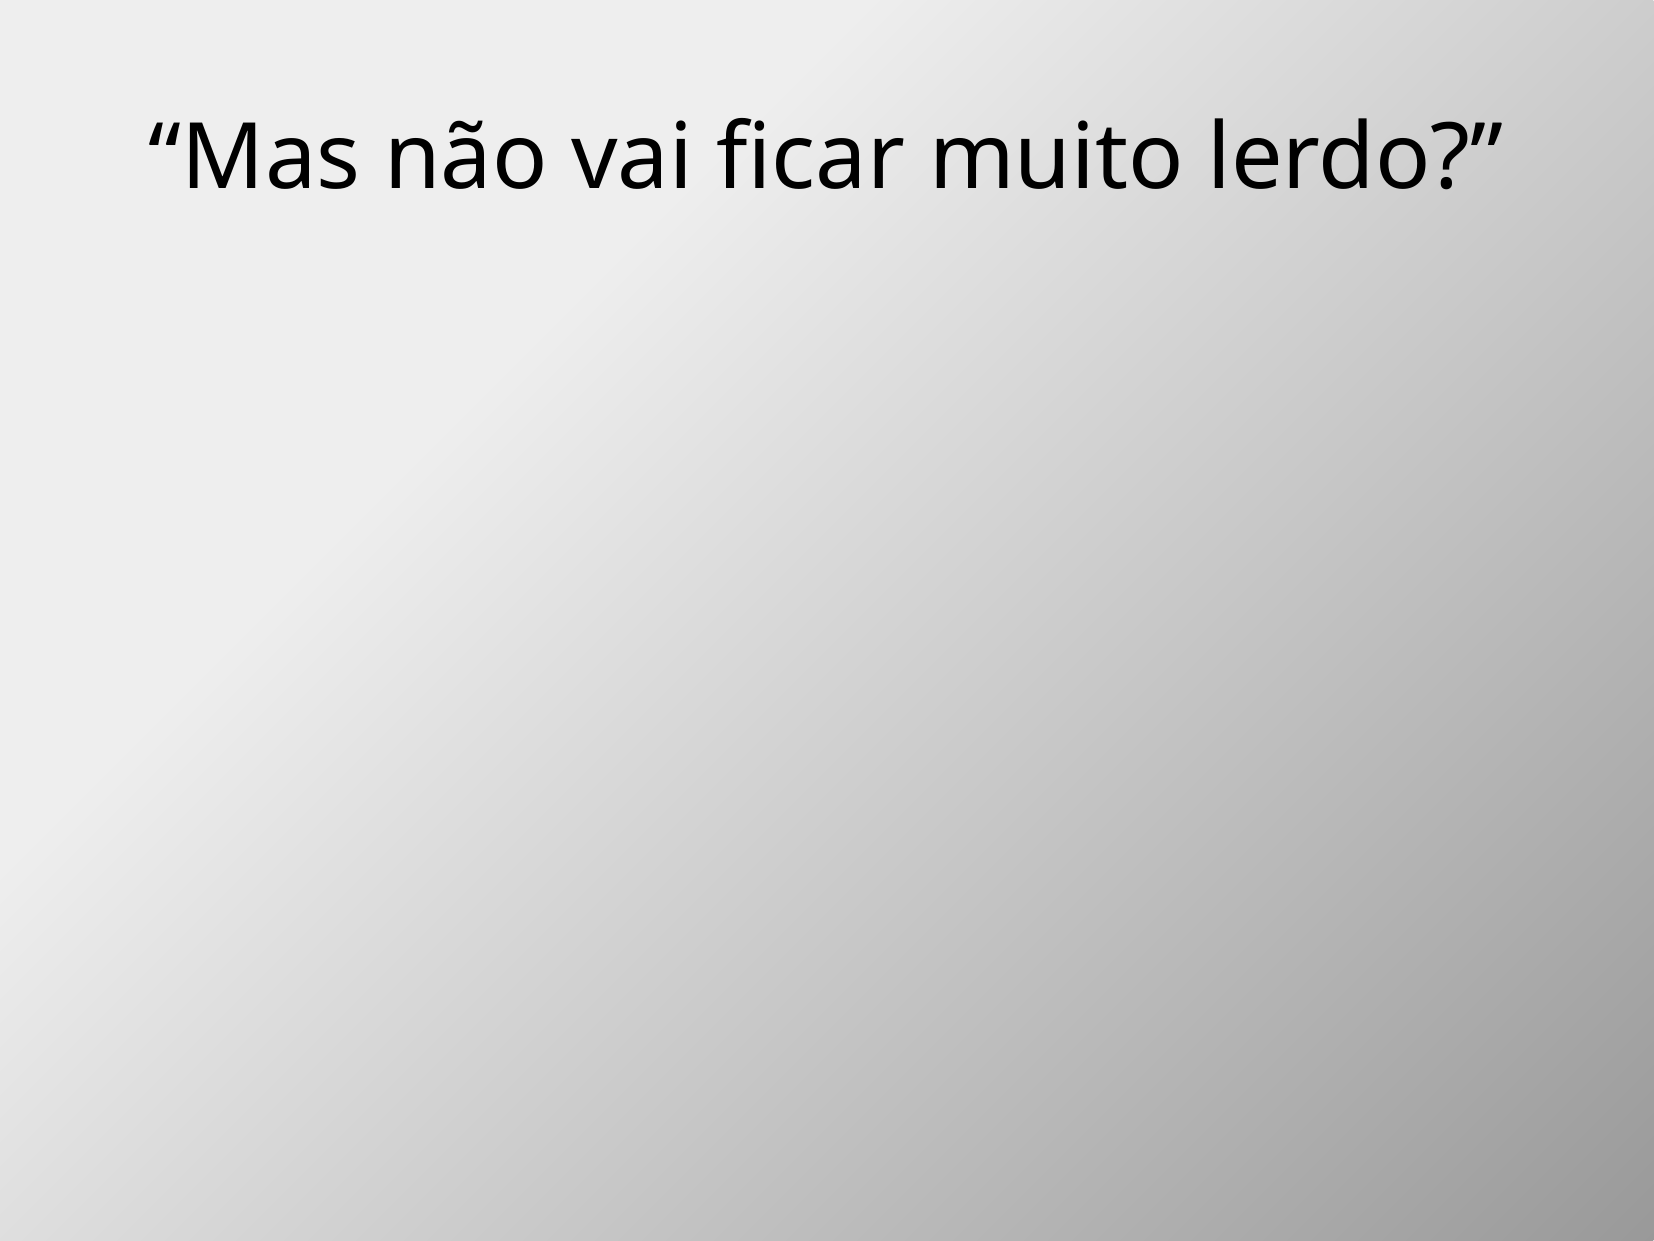

# “Mas não vai ficar muito lerdo?”